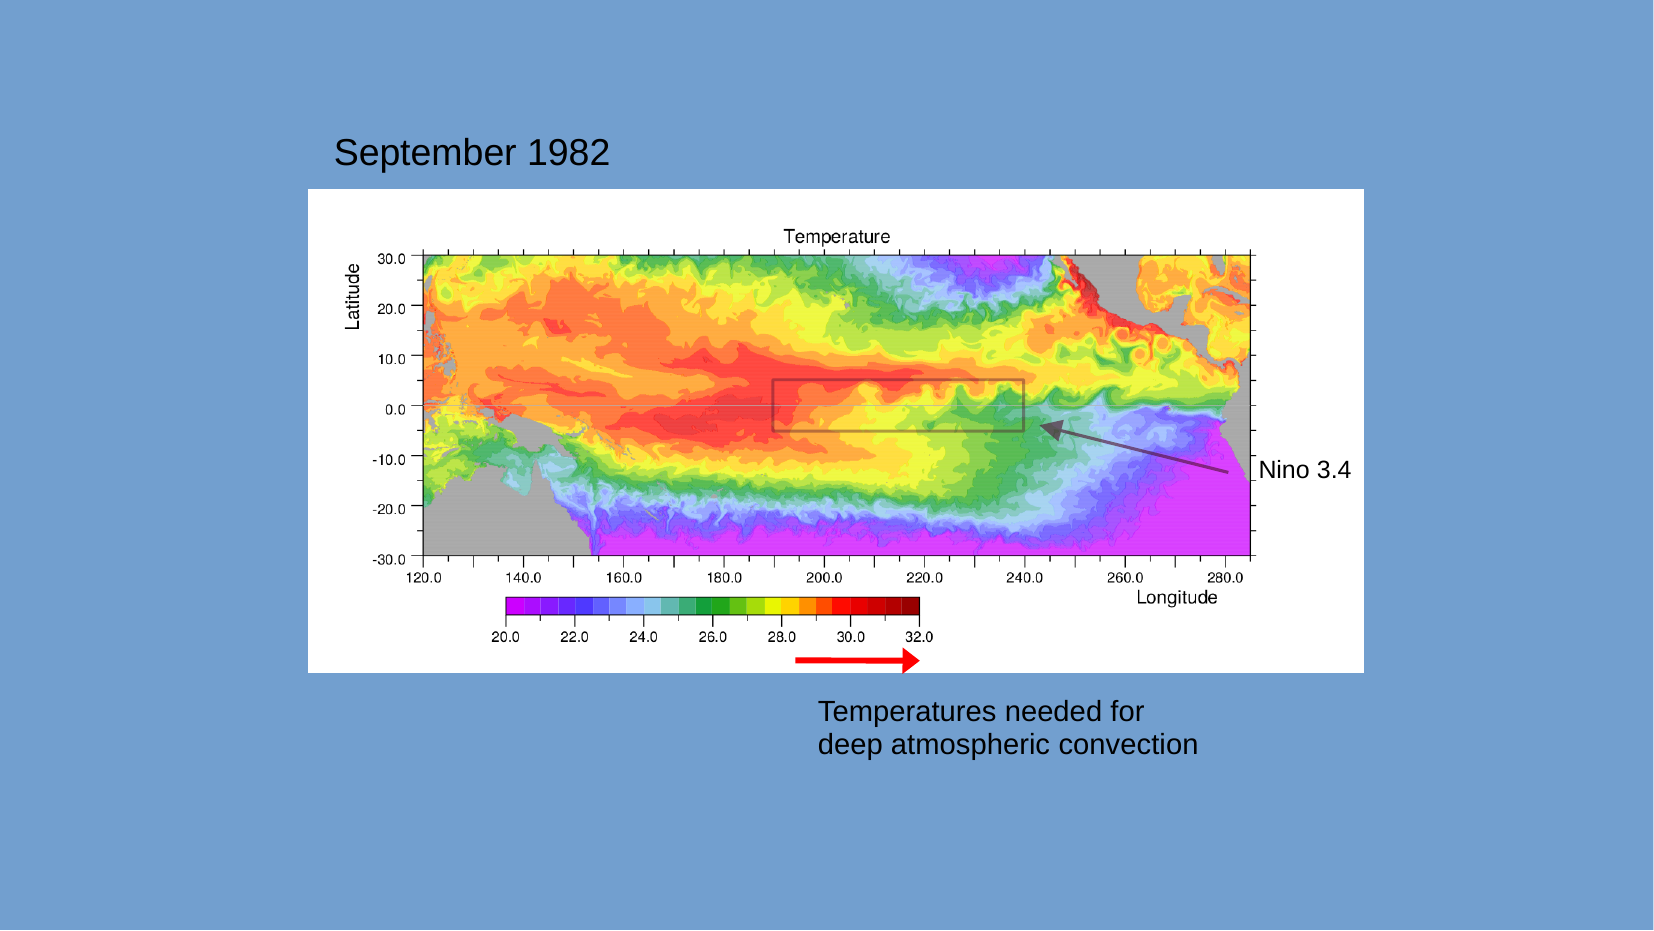

September 1982
Nino 3.4
Temperatures needed for
deep atmospheric convection